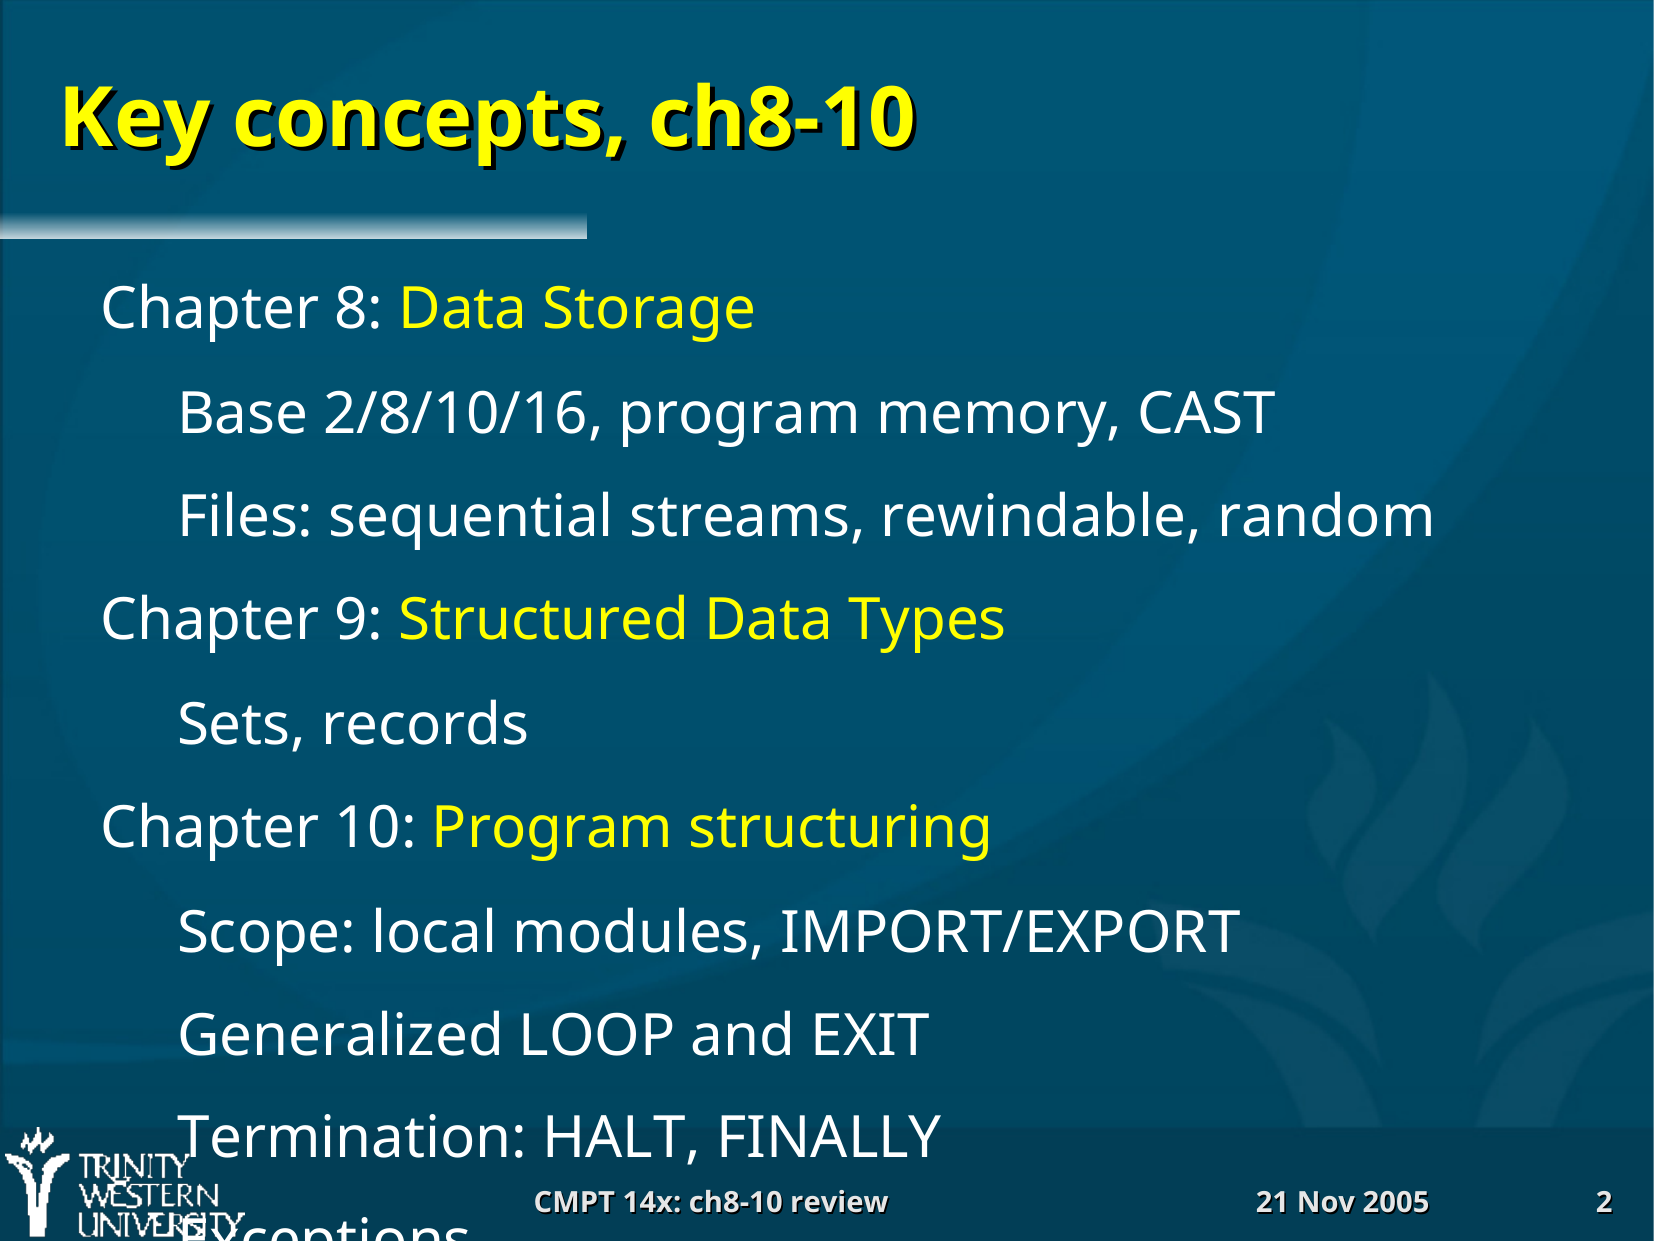

# Key concepts, ch8-10
Chapter 8: Data Storage
Base 2/8/10/16, program memory, CAST
Files: sequential streams, rewindable, random
Chapter 9: Structured Data Types
Sets, records
Chapter 10: Program structuring
Scope: local modules, IMPORT/EXPORT
Generalized LOOP and EXIT
Termination: HALT, FINALLY
Exceptions
CMPT 14x: ch8-10 review
21 Nov 2005
2